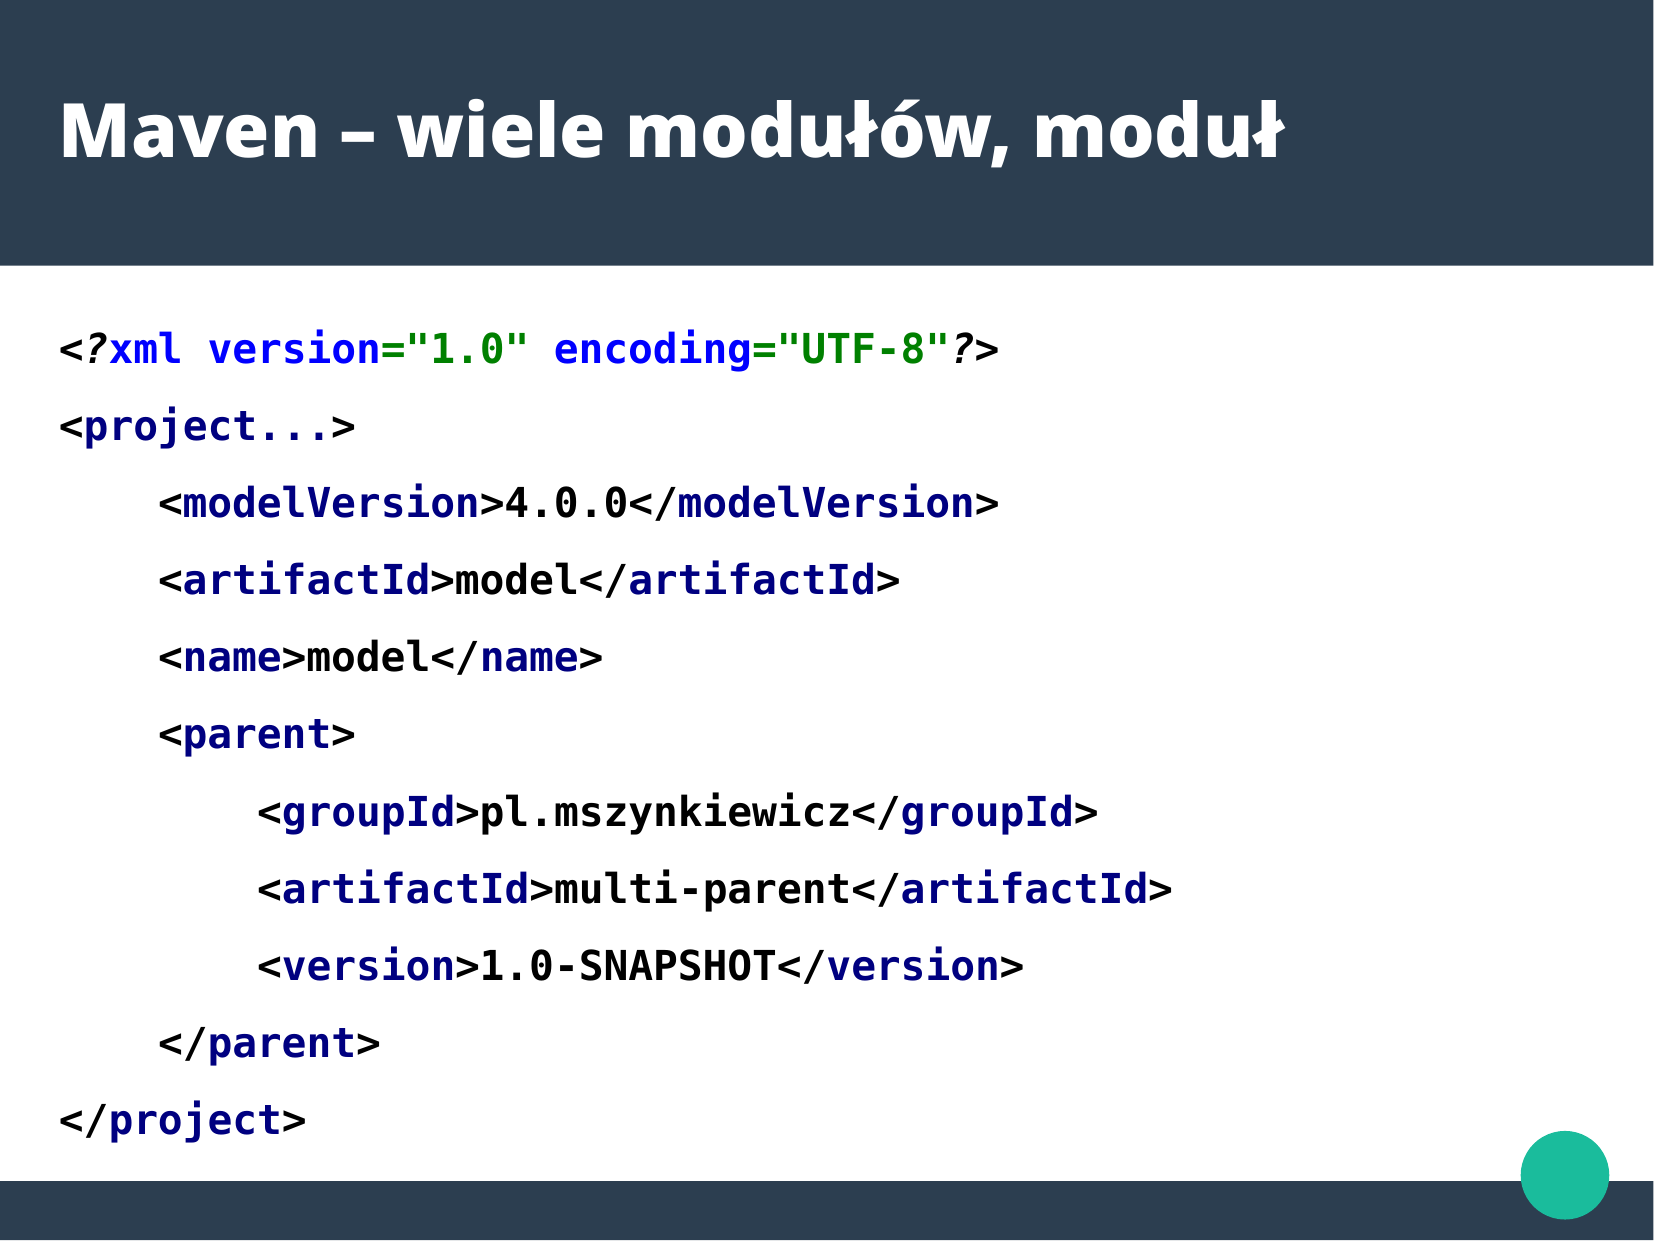

# Maven – wiele modułów, moduł
<?xml version="1.0" encoding="UTF-8"?>
<project...>
 <modelVersion>4.0.0</modelVersion>
 <artifactId>model</artifactId>
 <name>model</name>
 <parent>
 <groupId>pl.mszynkiewicz</groupId>
 <artifactId>multi-parent</artifactId>
 <version>1.0-SNAPSHOT</version>
 </parent>
</project>